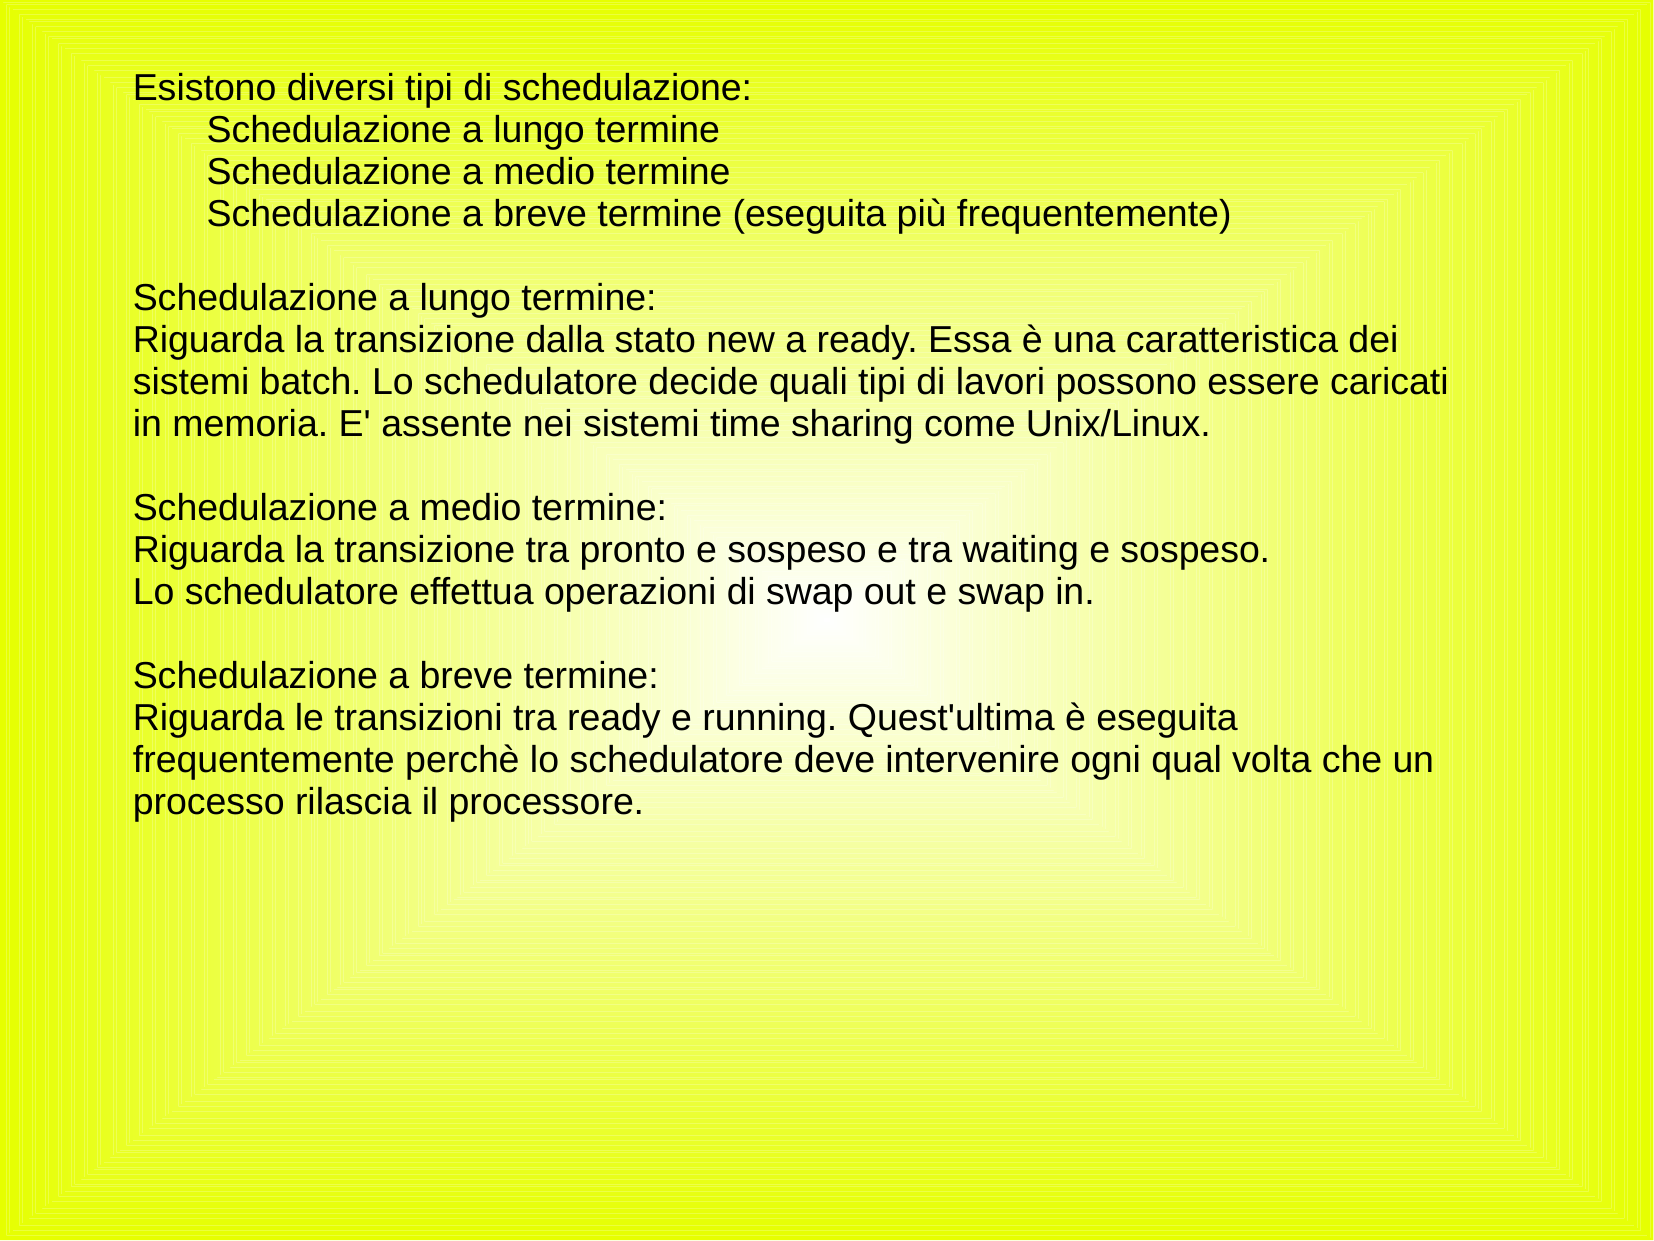

Esistono diversi tipi di schedulazione:
	Schedulazione a lungo termine
	Schedulazione a medio termine
	Schedulazione a breve termine (eseguita più frequentemente)
Schedulazione a lungo termine:
Riguarda la transizione dalla stato new a ready. Essa è una caratteristica dei sistemi batch. Lo schedulatore decide quali tipi di lavori possono essere caricati in memoria. E' assente nei sistemi time sharing come Unix/Linux.
Schedulazione a medio termine:
Riguarda la transizione tra pronto e sospeso e tra waiting e sospeso.
Lo schedulatore effettua operazioni di swap out e swap in.
Schedulazione a breve termine:
Riguarda le transizioni tra ready e running. Quest'ultima è eseguita frequentemente perchè lo schedulatore deve intervenire ogni qual volta che un processo rilascia il processore.